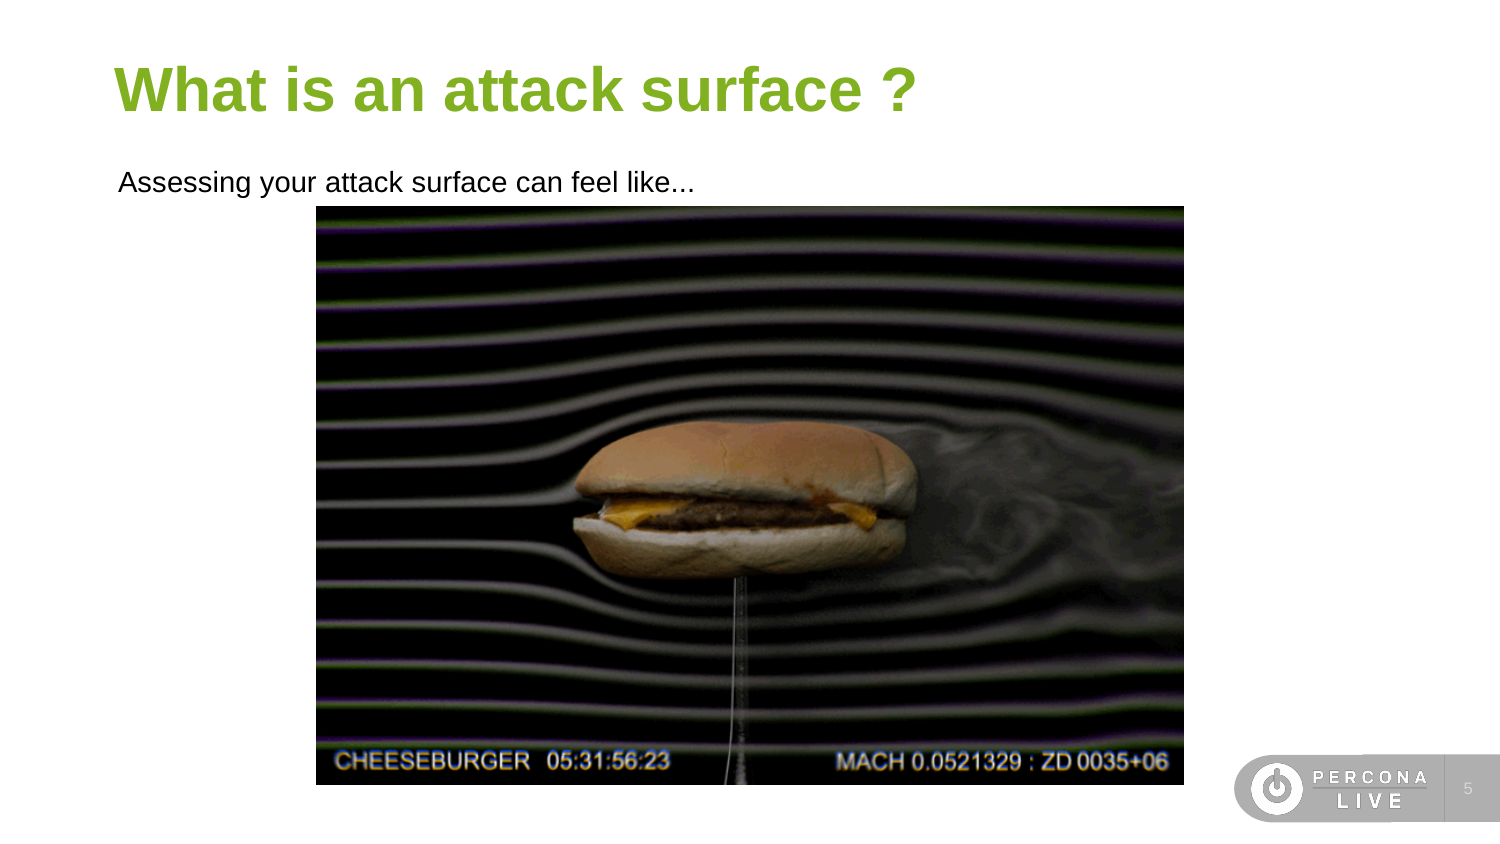

# What is an attack surface ?
Assessing your attack surface can feel like...